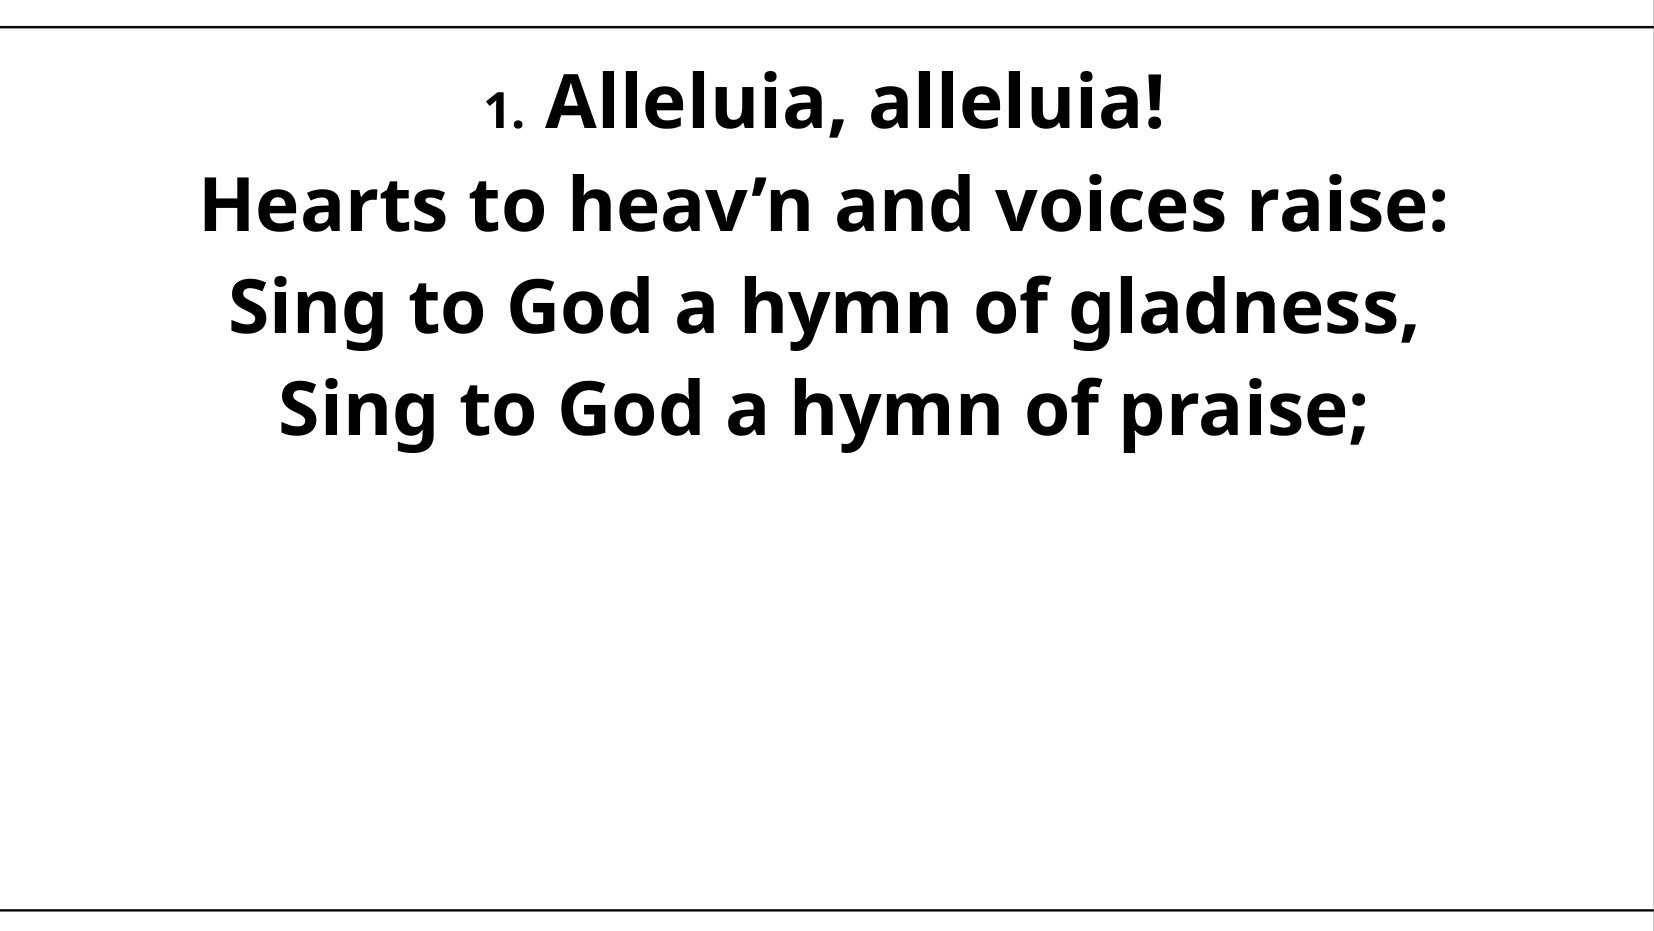

1. Alleluia, alleluia!
Hearts to heav’n and voices raise:
Sing to God a hymn of gladness,
Sing to God a hymn of praise;